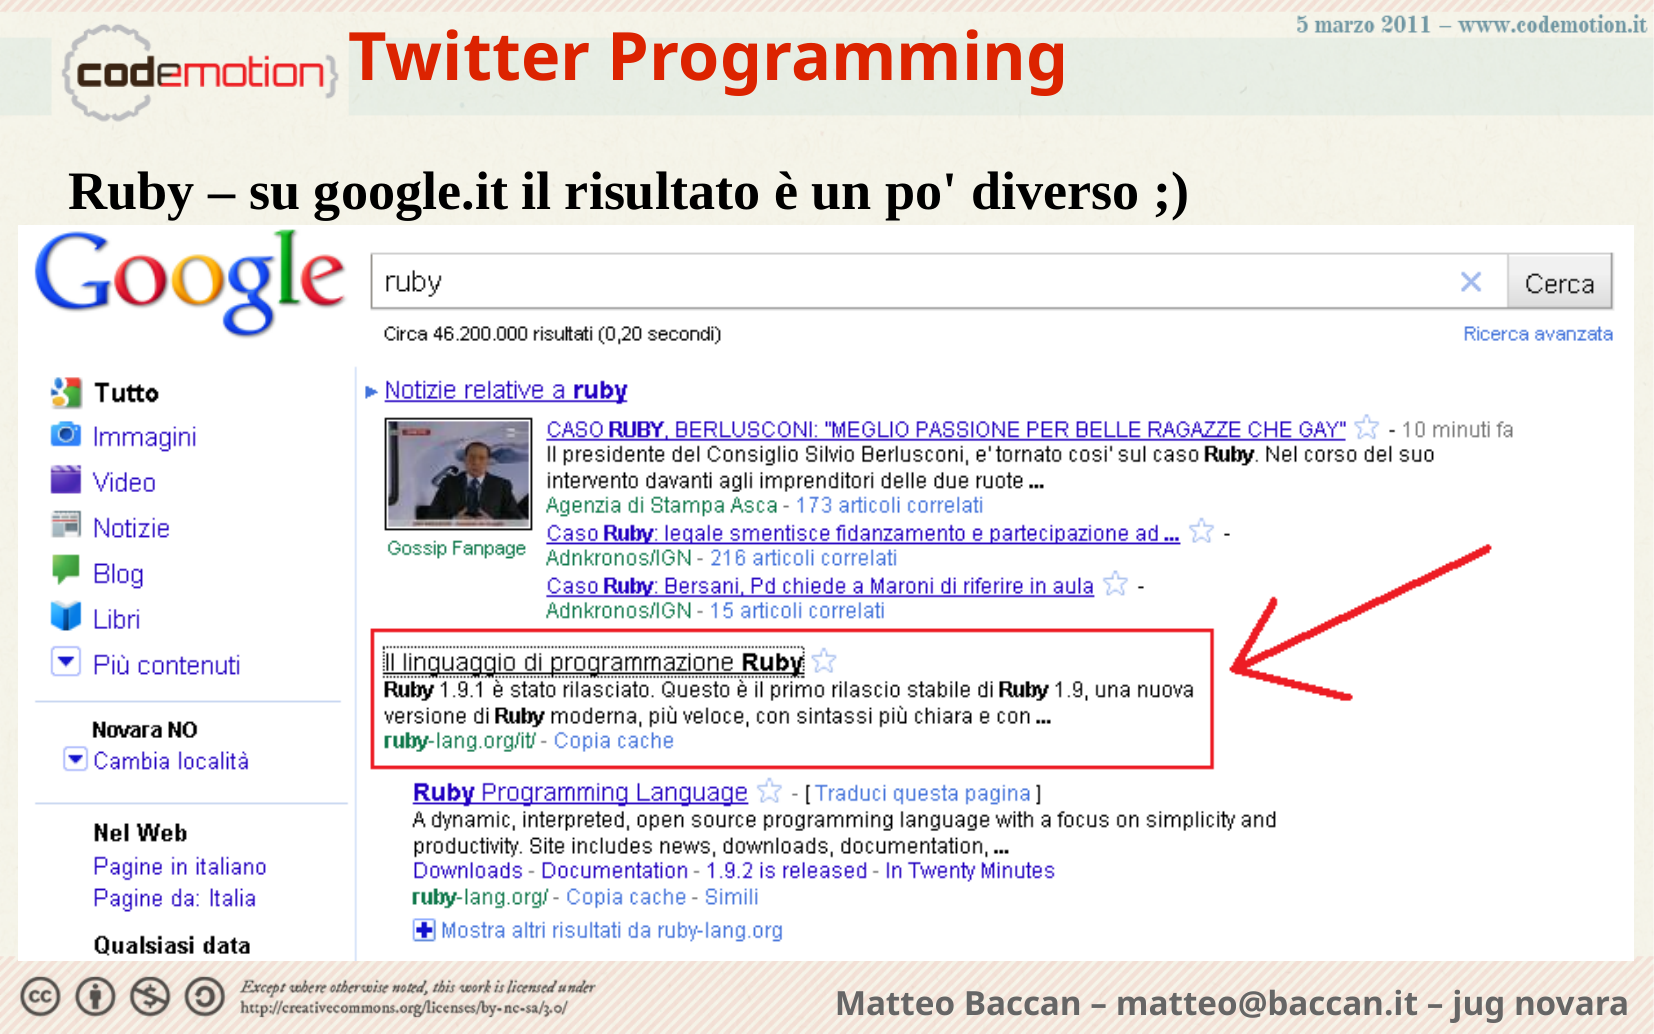

# Twitter Programming
Ruby – su google.it il risultato è un po' diverso ;)
24
Twitter Programming - Matteo Baccan - matteo@baccan.it